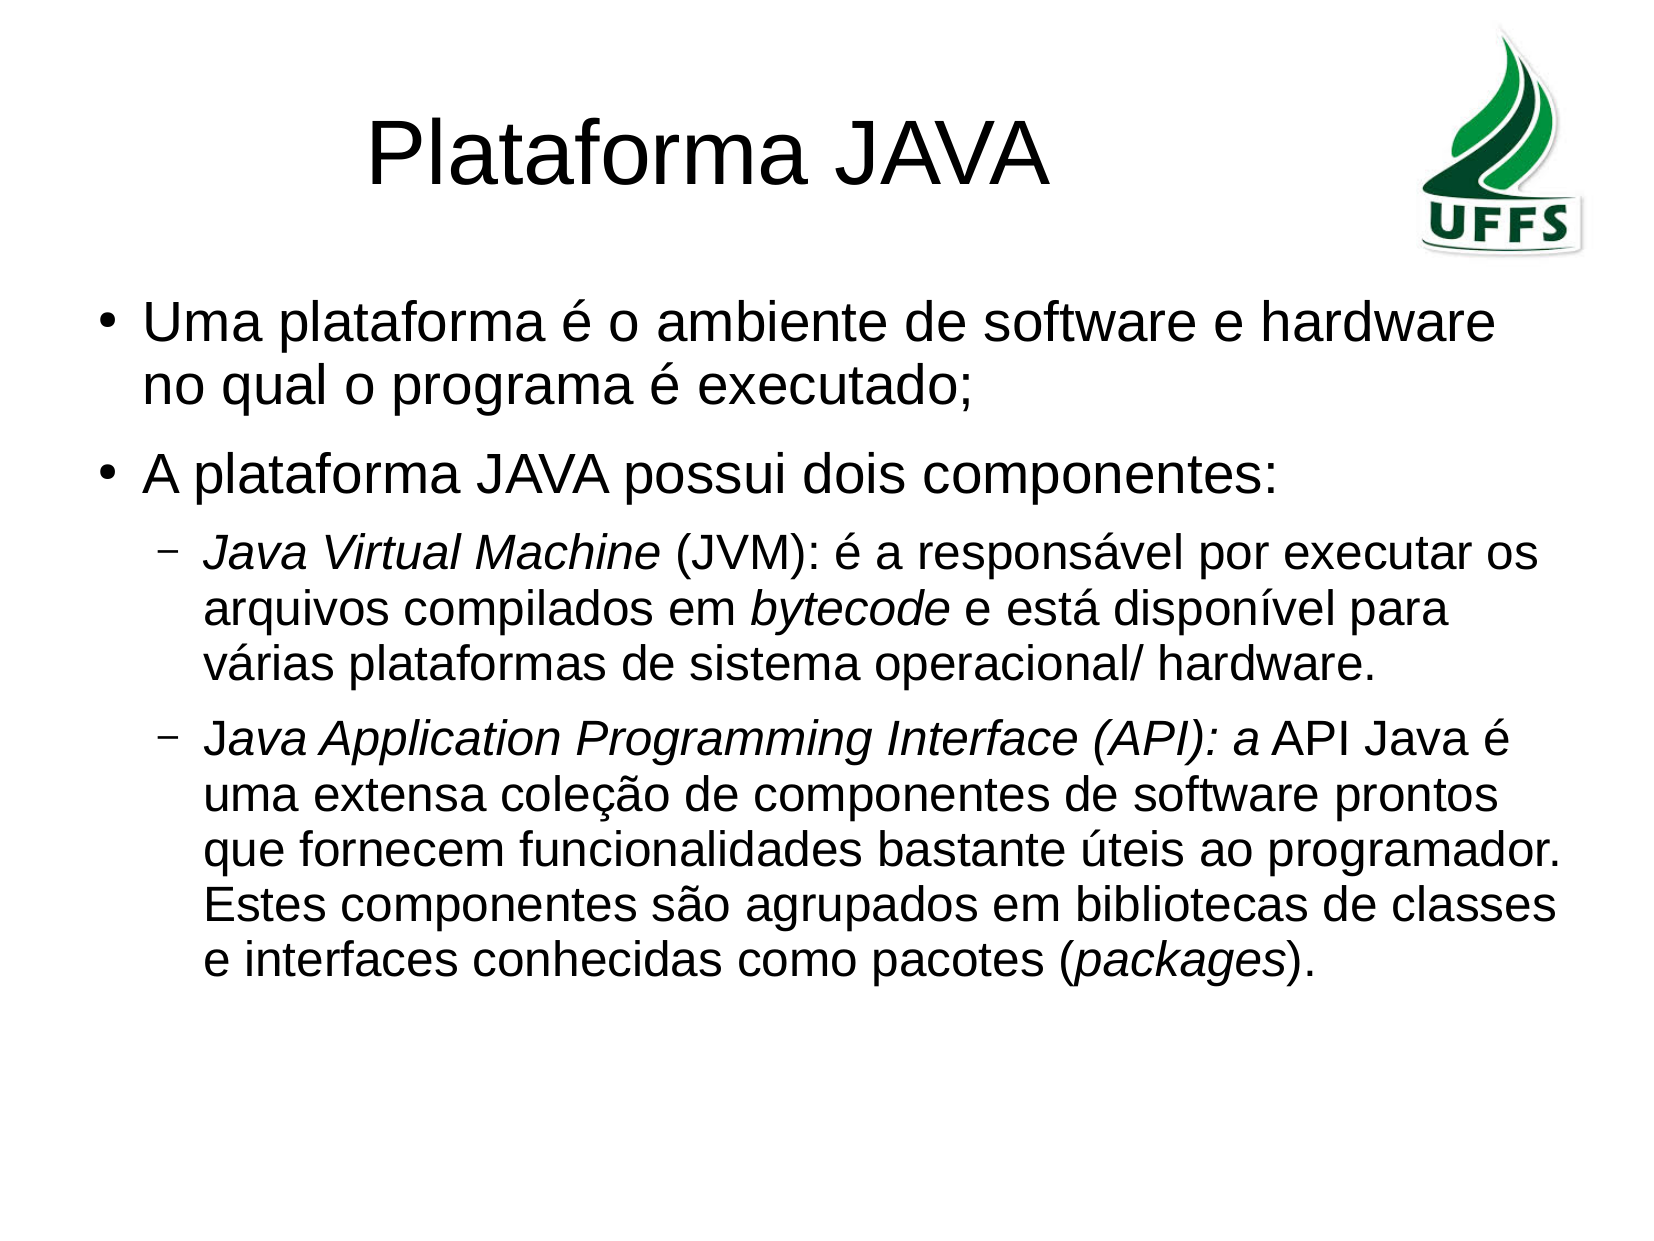

# Plataforma JAVA
Uma plataforma é o ambiente de software e hardware no qual o programa é executado;
A plataforma JAVA possui dois componentes:
Java Virtual Machine (JVM): é a responsável por executar os arquivos compilados em bytecode e está disponível para várias plataformas de sistema operacional/ hardware.
Java Application Programming Interface (API): a API Java é uma extensa coleção de componentes de software prontos que fornecem funcionalidades bastante úteis ao programador. Estes componentes são agrupados em bibliotecas de classes e interfaces conhecidas como pacotes (packages).